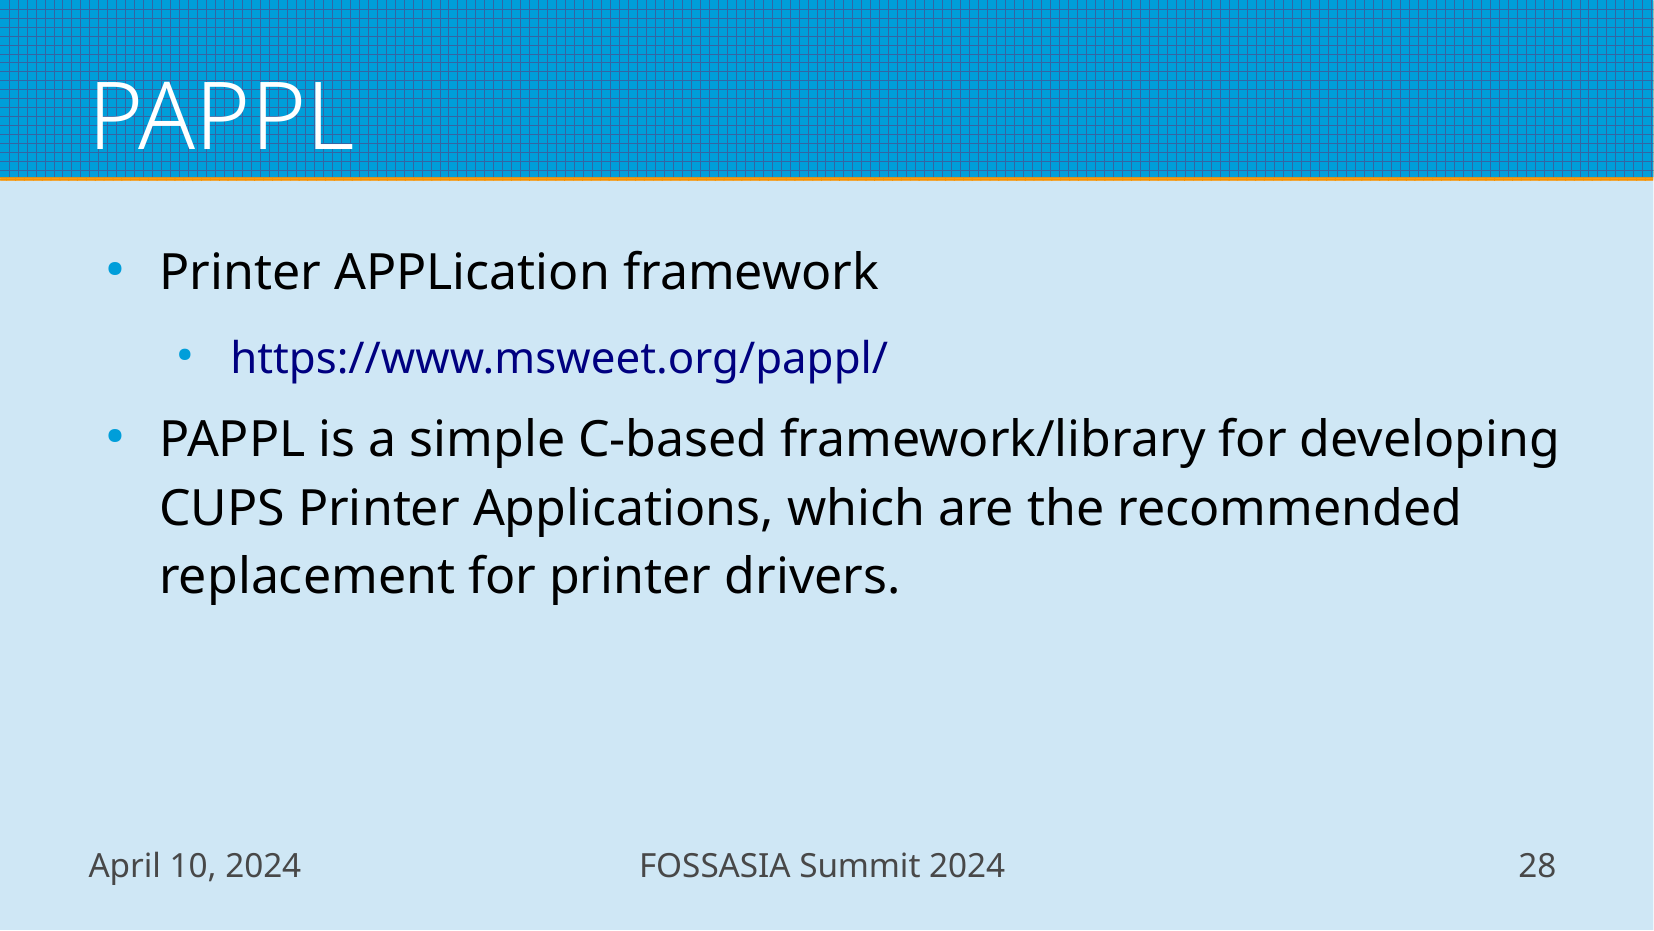

# PAPPL
Printer APPLication framework
https://www.msweet.org/pappl/
PAPPL is a simple C-based framework/library for developing CUPS Printer Applications, which are the recommended replacement for printer drivers.
April 10, 2024
FOSSASIA Summit 2024
28